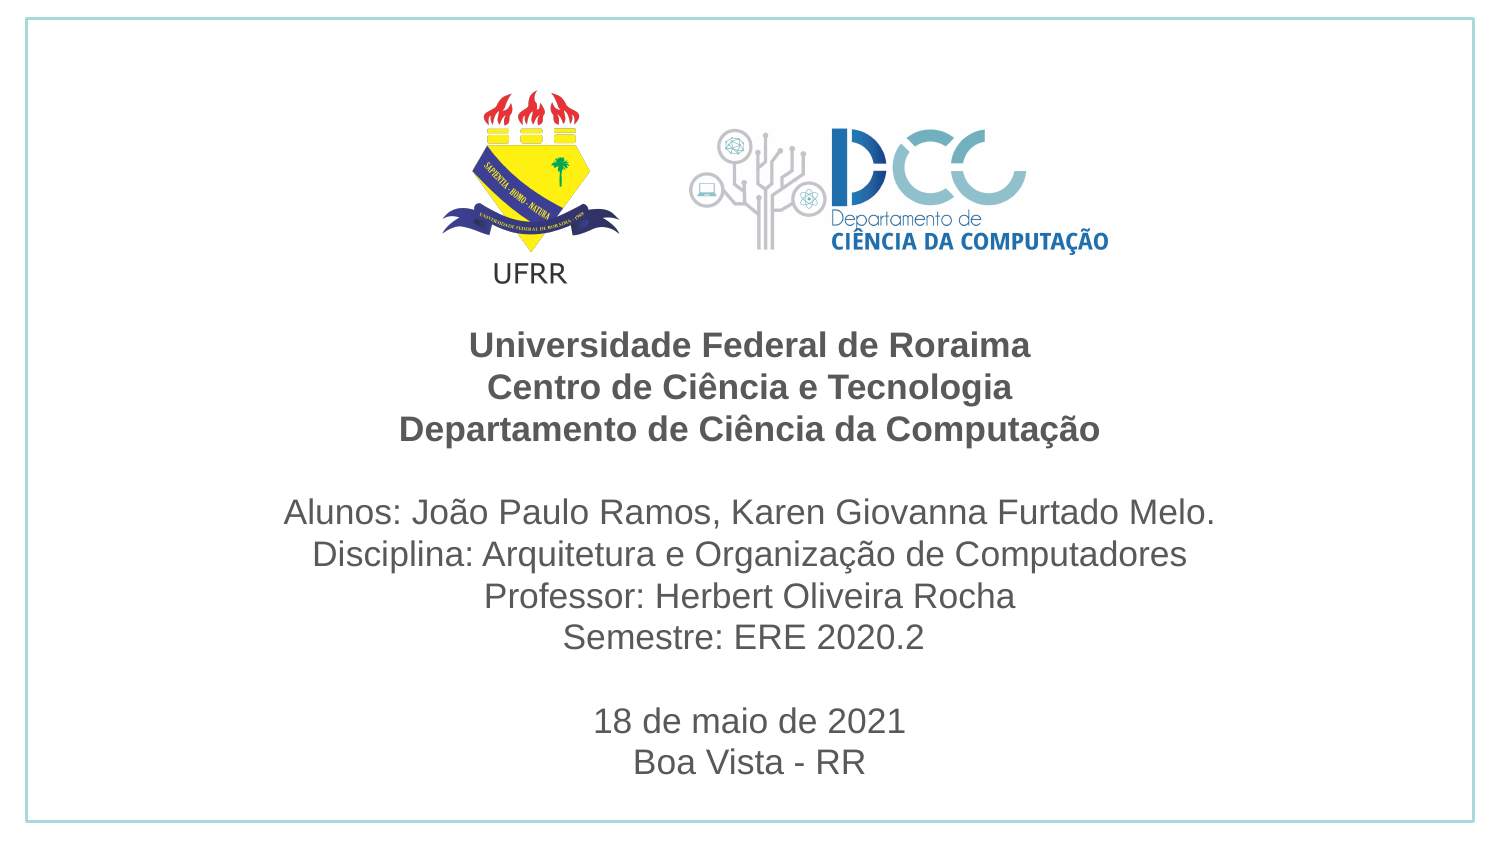

# Universidade Federal de Roraima
Centro de Ciência e Tecnologia
Departamento de Ciência da Computação
Alunos: João Paulo Ramos, Karen Giovanna Furtado Melo.
Disciplina: Arquitetura e Organização de Computadores
Professor: Herbert Oliveira Rocha
Semestre: ERE 2020.2
18 de maio de 2021
Boa Vista - RR